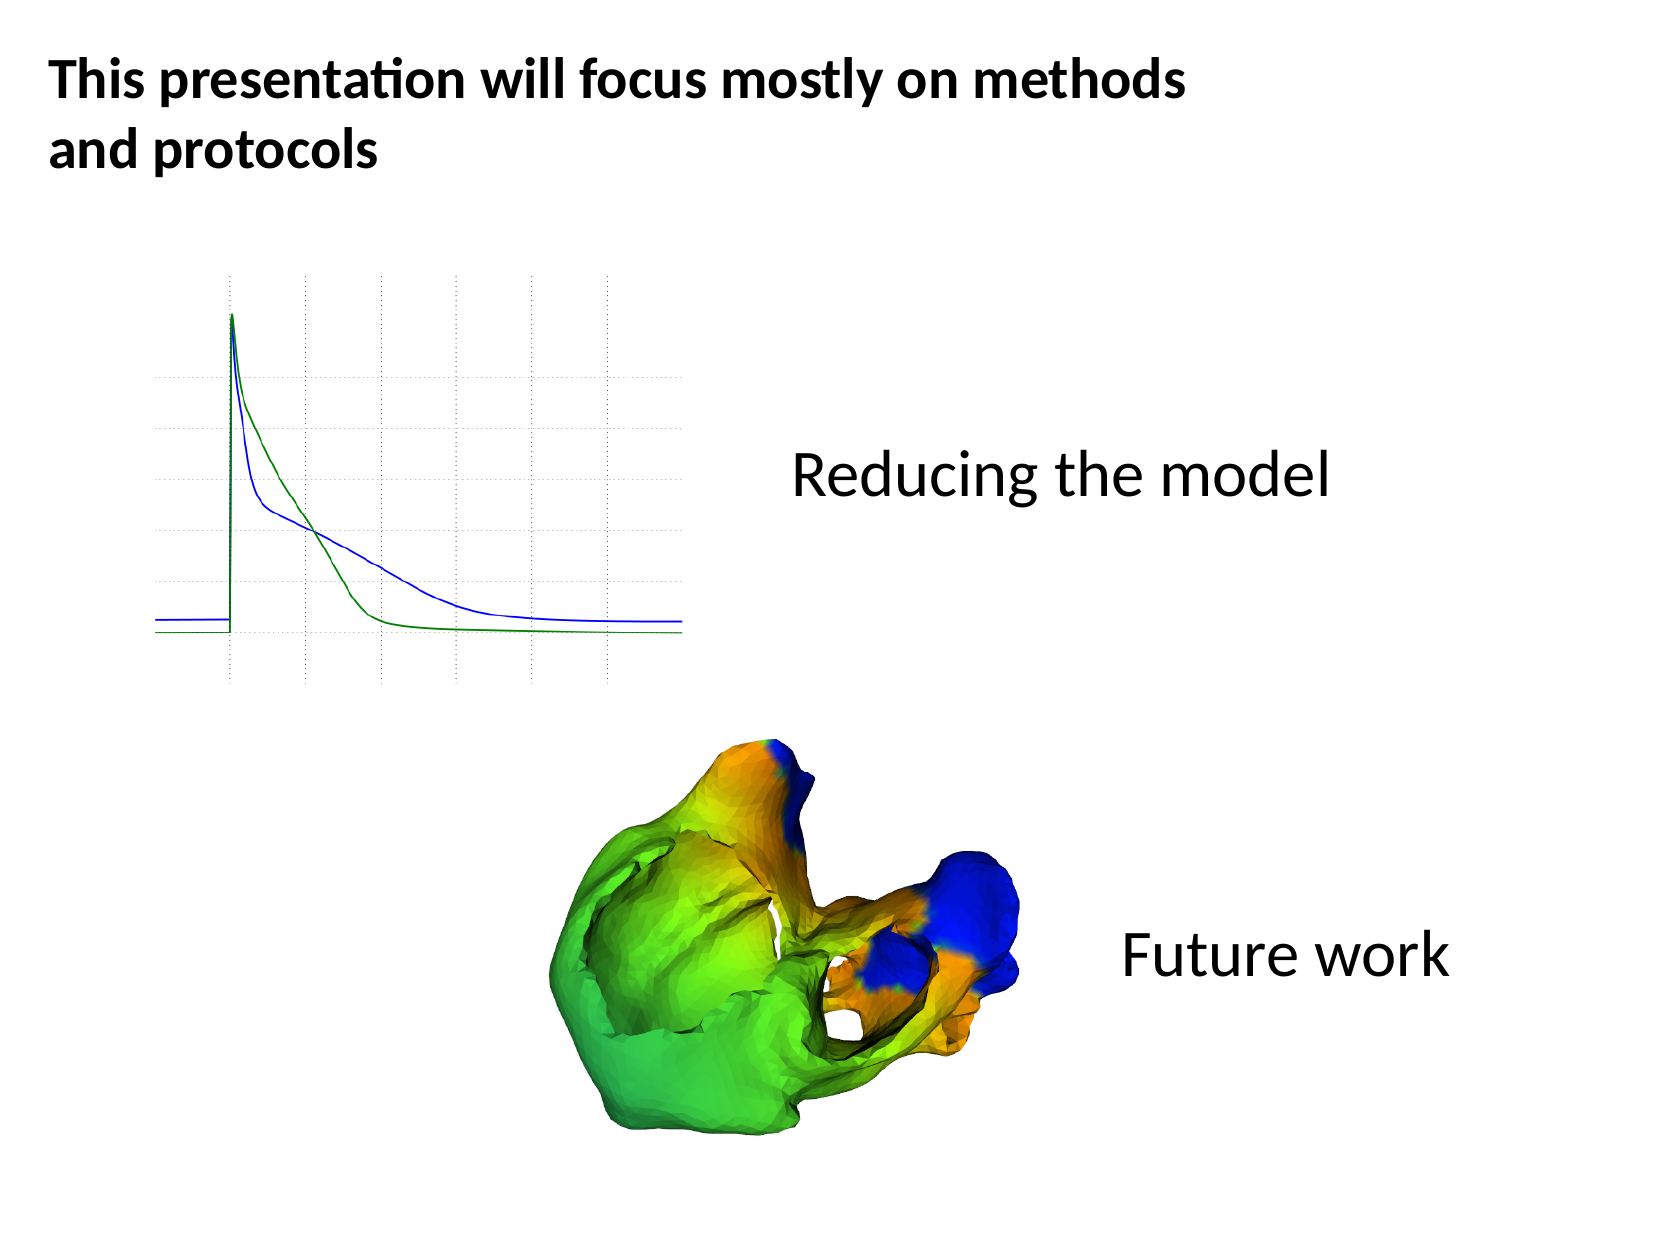

This presentation will focus mostly on methods
and protocols
Reducing the model
Future work